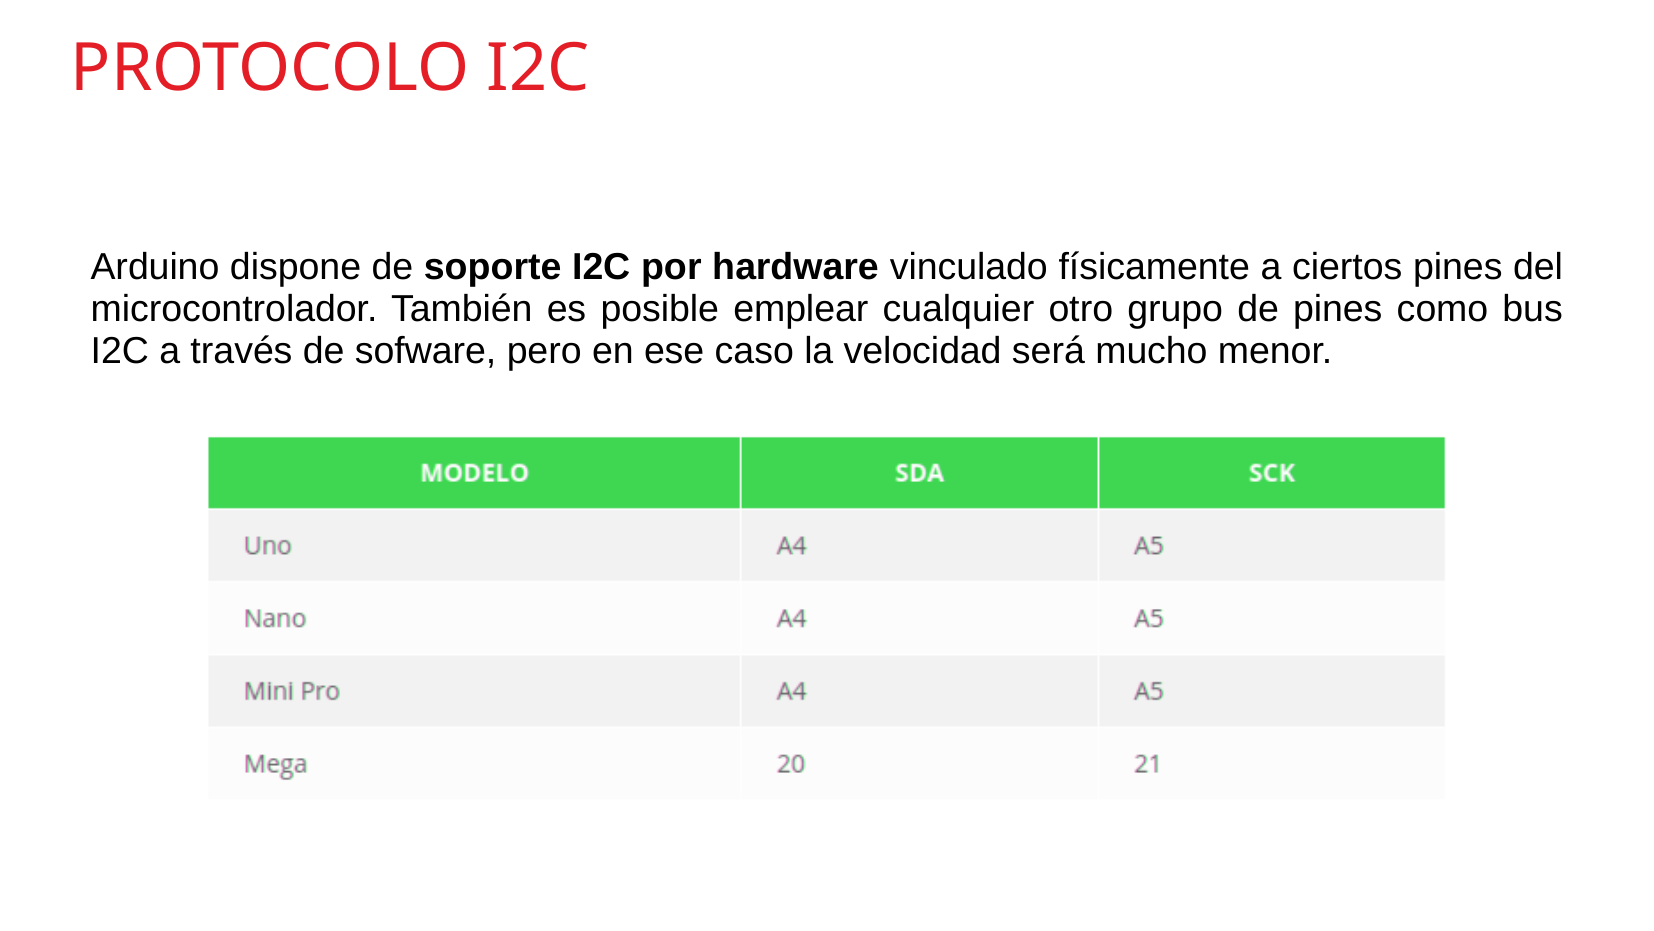

# PROTOCOLO I2C
Arduino dispone de soporte I2C por hardware vinculado físicamente a ciertos pines del microcontrolador. También es posible emplear cualquier otro grupo de pines como bus I2C a través de sofware, pero en ese caso la velocidad será mucho menor.